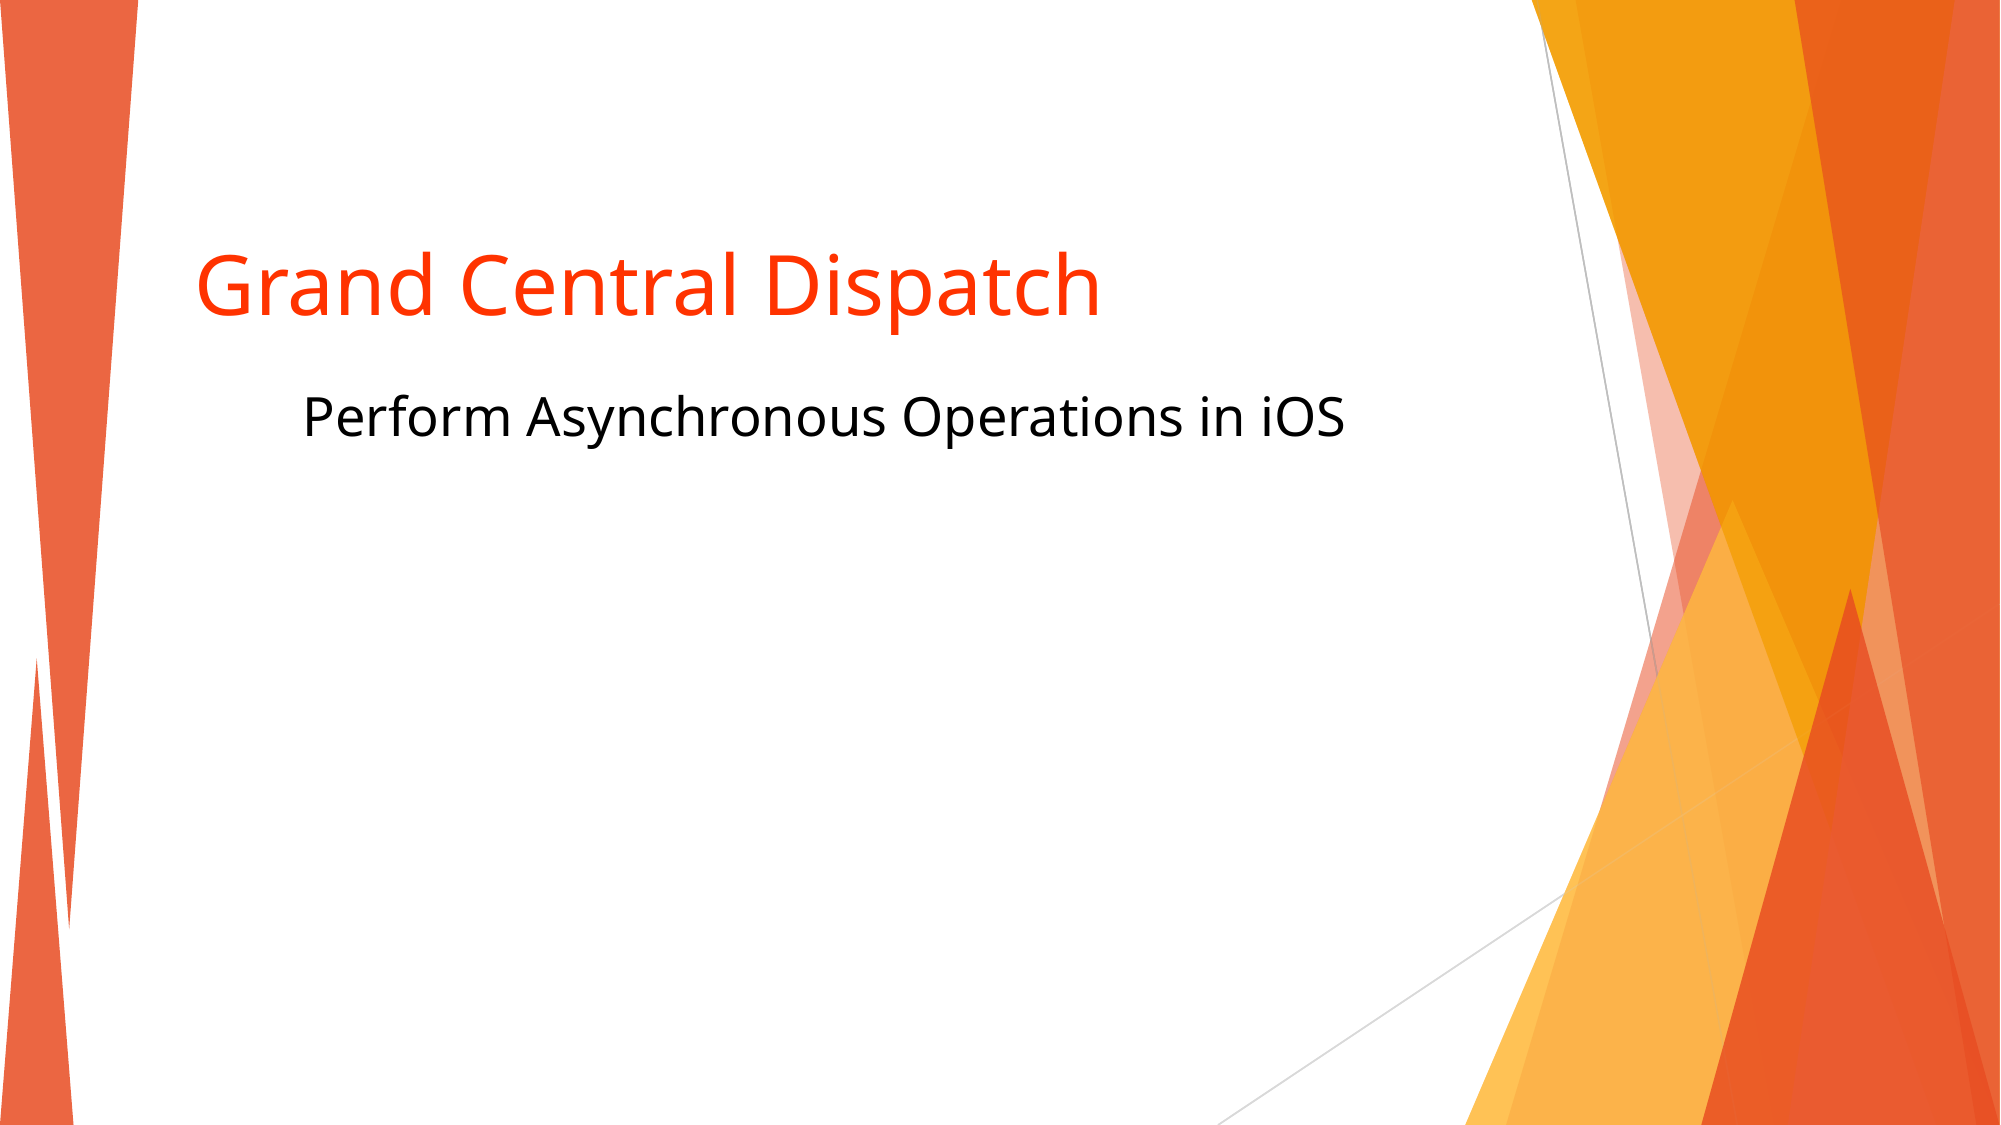

# Grand Central Dispatch
Perform Asynchronous Operations in iOS